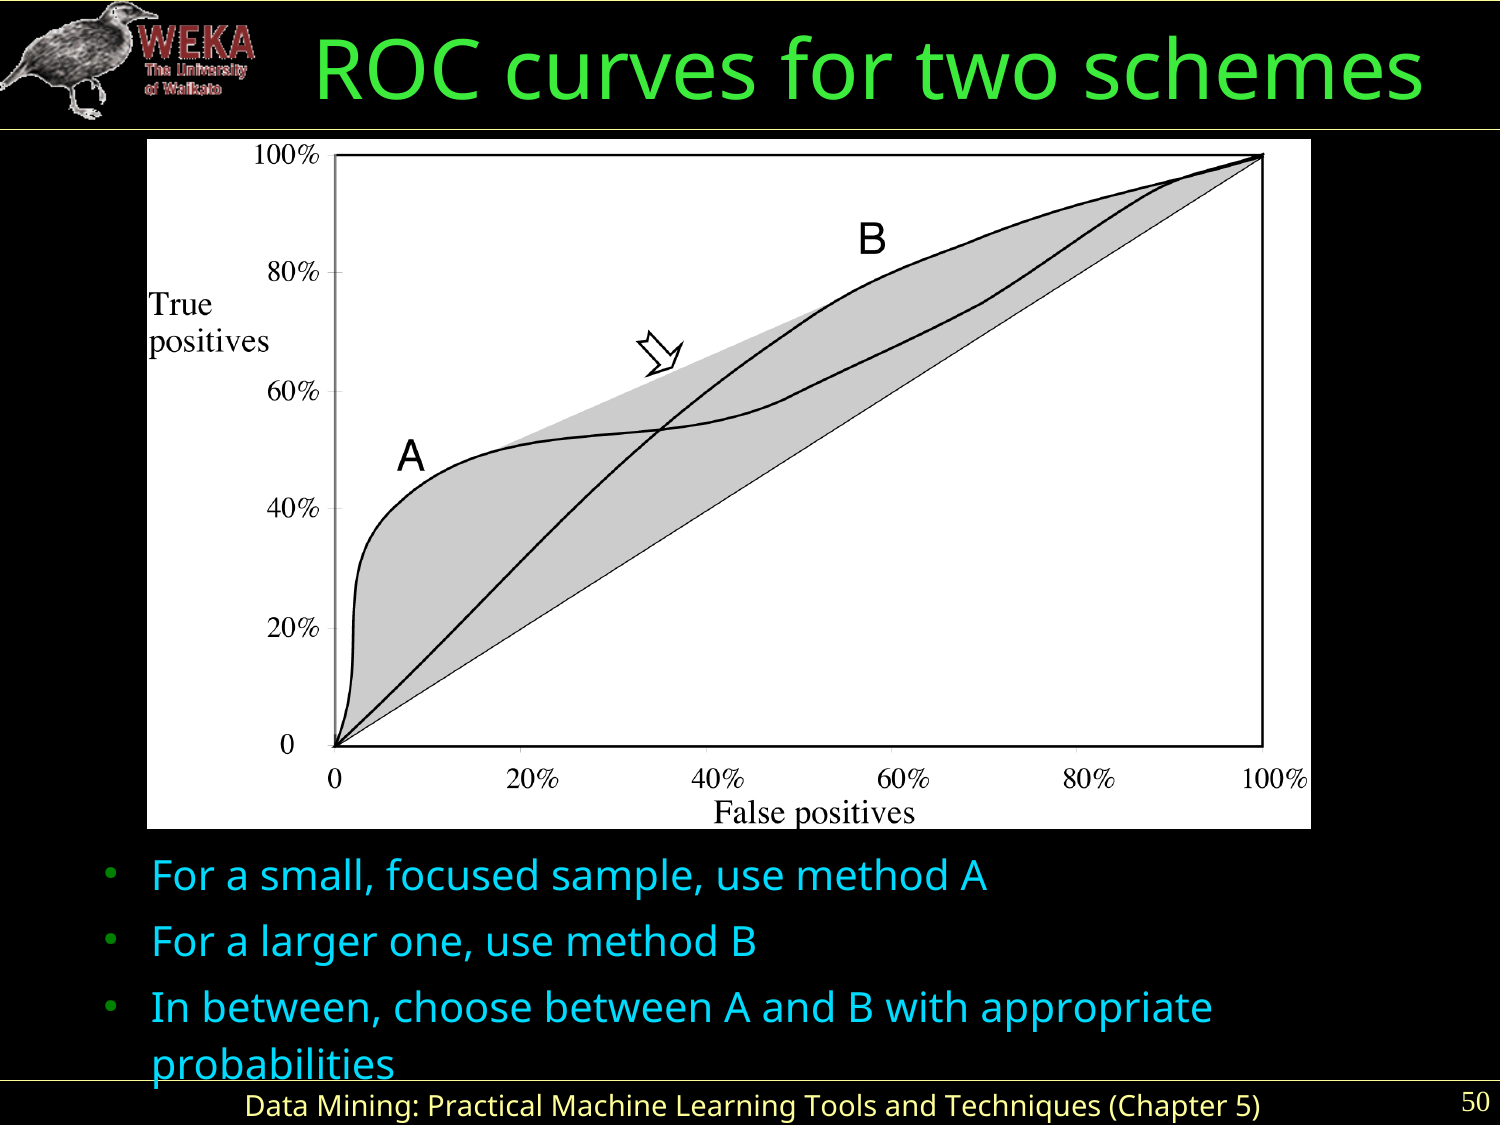

# ROC curves for two schemes
For a small, focused sample, use method A
For a larger one, use method B
In between, choose between A and B with appropriate probabilities
Data Mining: Practical Machine Learning Tools and Techniques (Chapter 5)
50